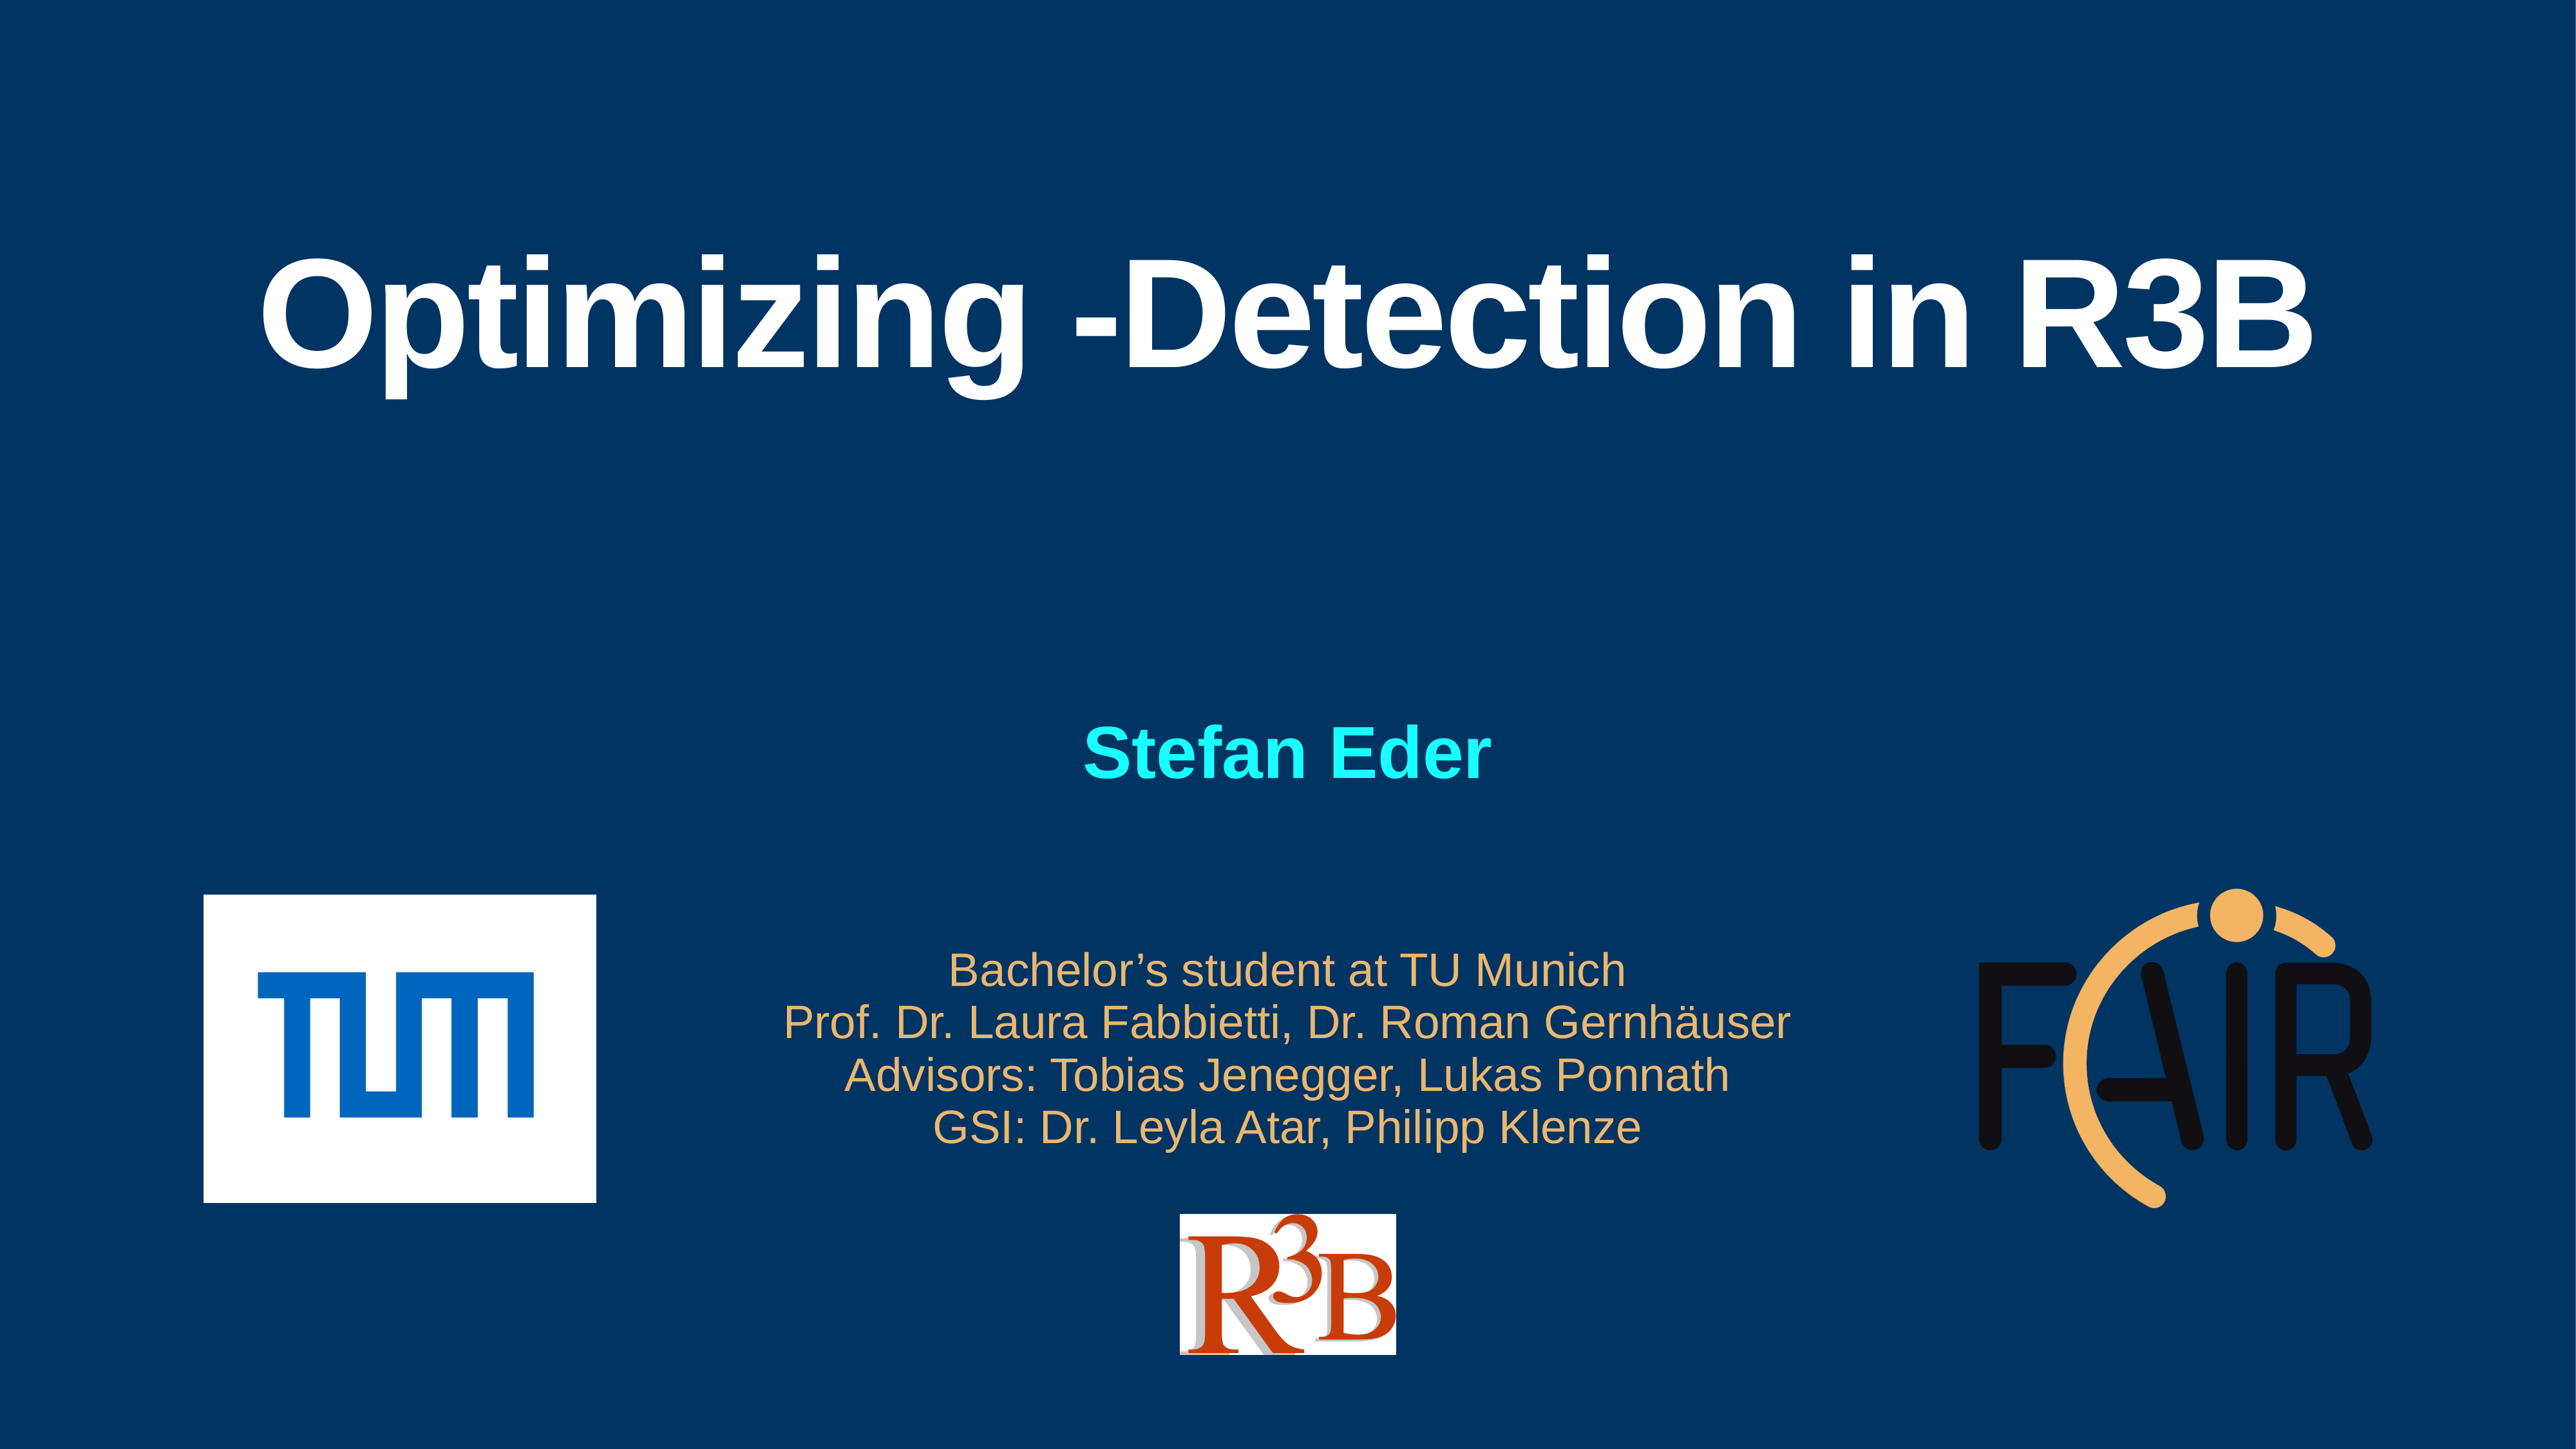

# Optimizing -Detection in R3B
Stefan Eder
Bachelor’s student at TU Munich
Prof. Dr. Laura Fabbietti, Dr. Roman Gernhäuser
Advisors: Tobias Jenegger, Lukas Ponnath
GSI: Dr. Leyla Atar, Philipp Klenze